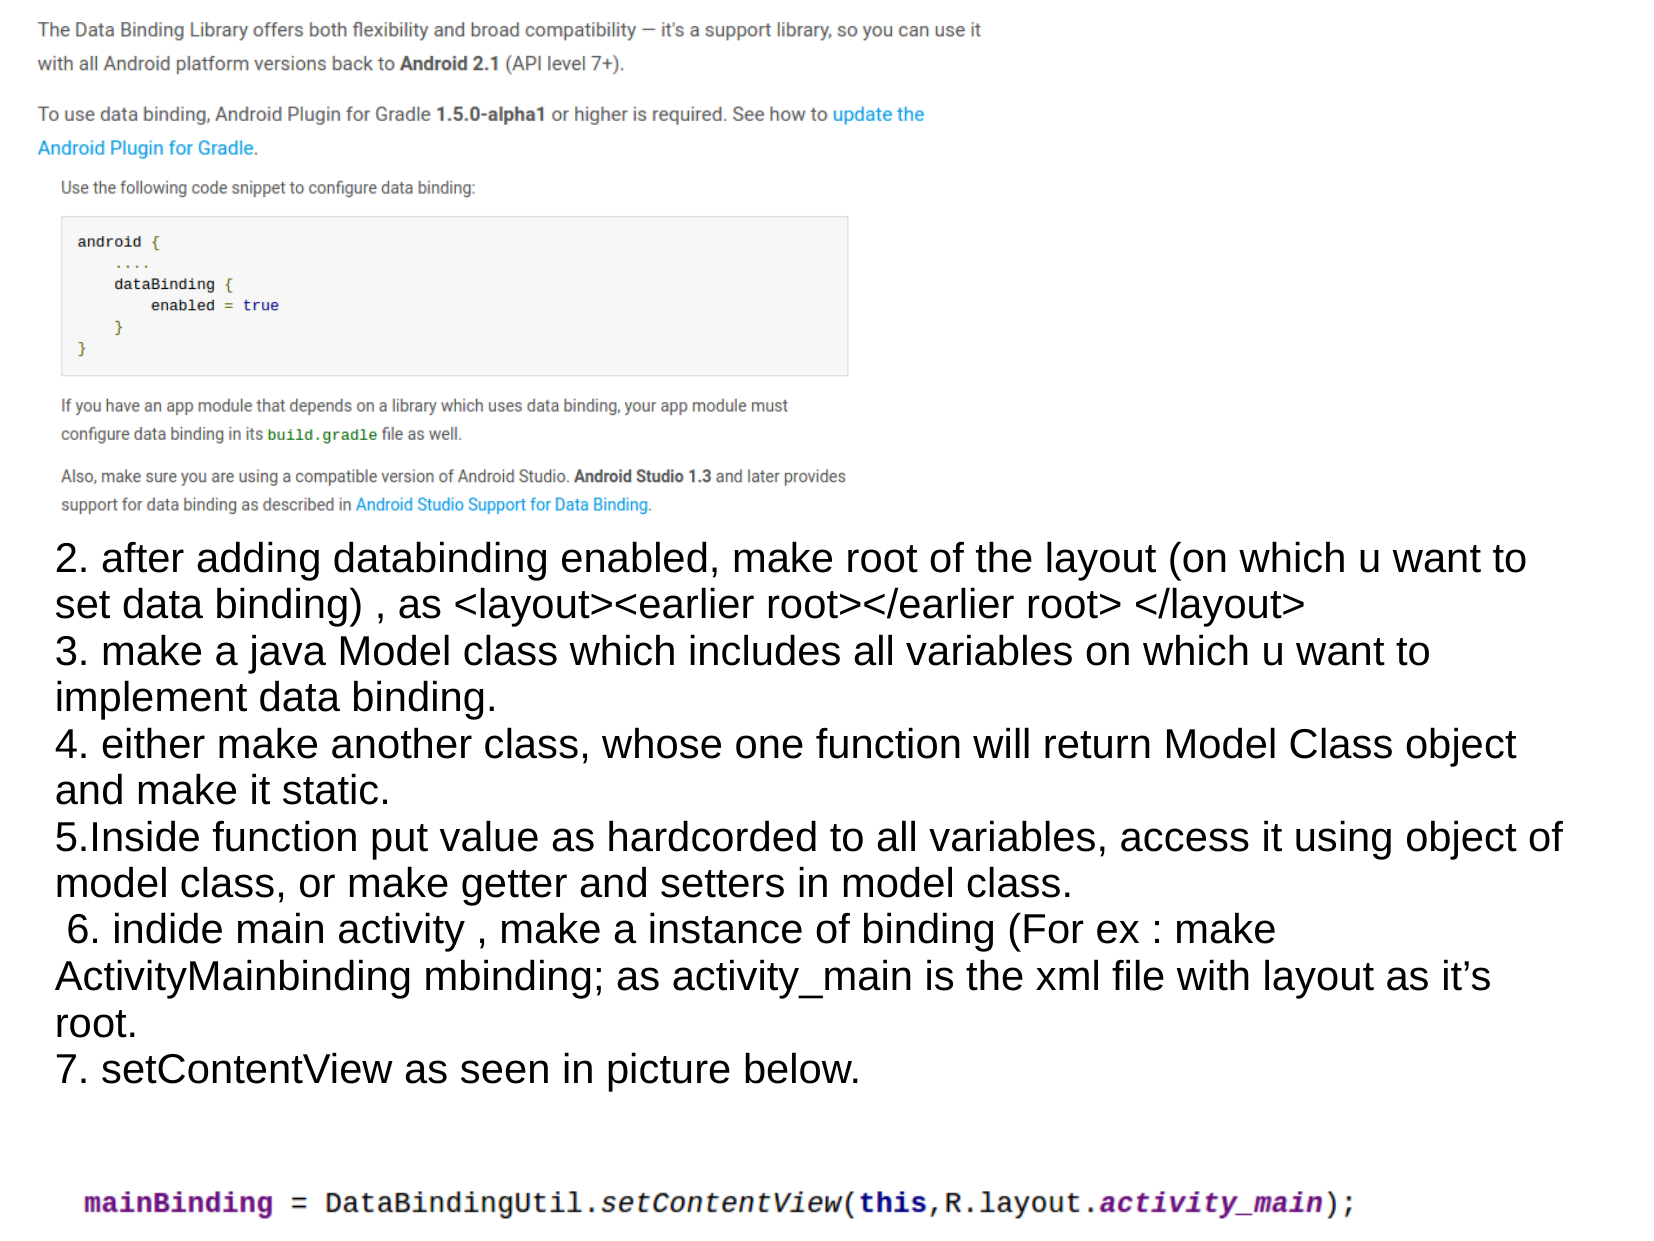

# 2. after adding databinding enabled, make root of the layout (on which u want to set data binding) , as <layout><earlier root></earlier root> </layout>
3. make a java Model class which includes all variables on which u want to implement data binding.
4. either make another class, whose one function will return Model Class object and make it static.
5.Inside function put value as hardcorded to all variables, access it using object of model class, or make getter and setters in model class.
 6. indide main activity , make a instance of binding (For ex : make ActivityMainbinding mbinding; as activity_main is the xml file with layout as it’s root.
7. setContentView as seen in picture below.